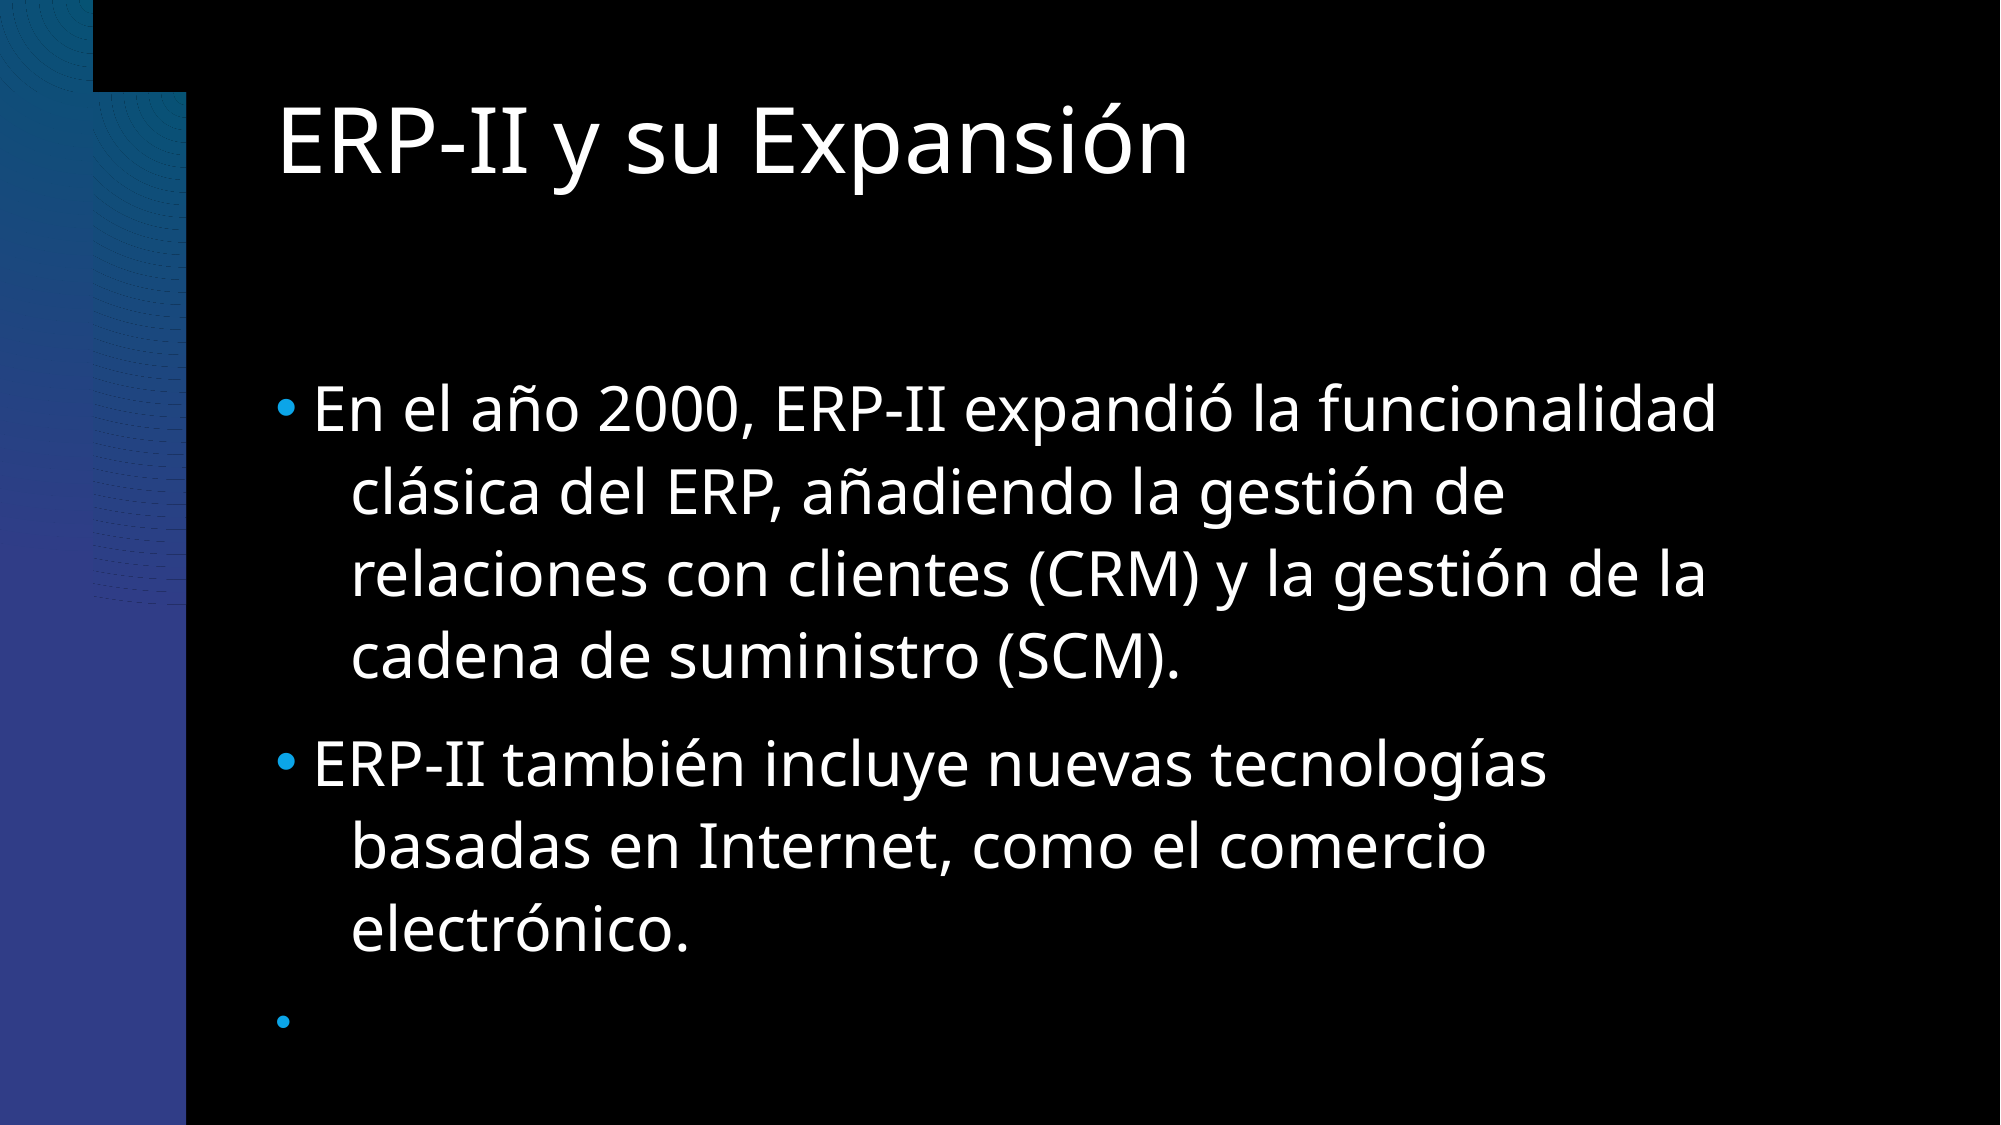

# ERP-II y su Expansión
En el año 2000, ERP-II expandió la funcionalidad clásica del ERP, añadiendo la gestión de relaciones con clientes (CRM) y la gestión de la cadena de suministro (SCM).
ERP-II también incluye nuevas tecnologías basadas en Internet, como el comercio electrónico.